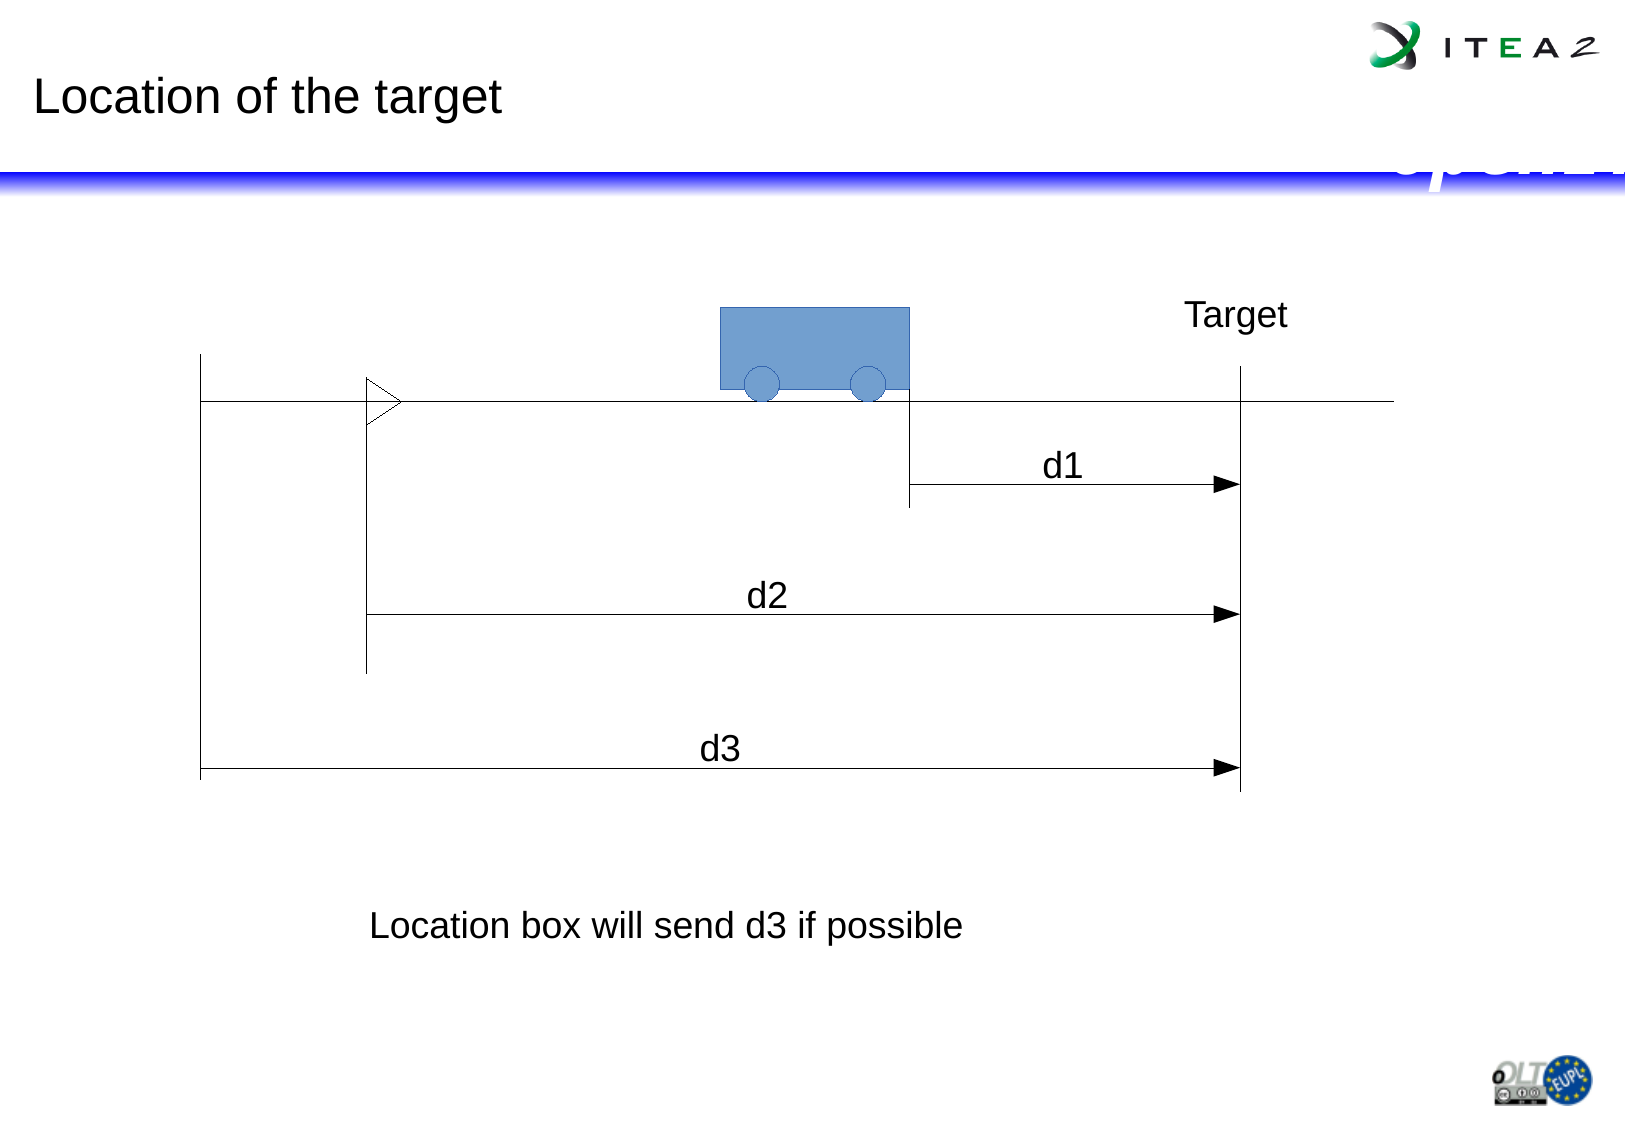

# Location of the target
Target
d1
d2
d3
Location box will send d3 if possible